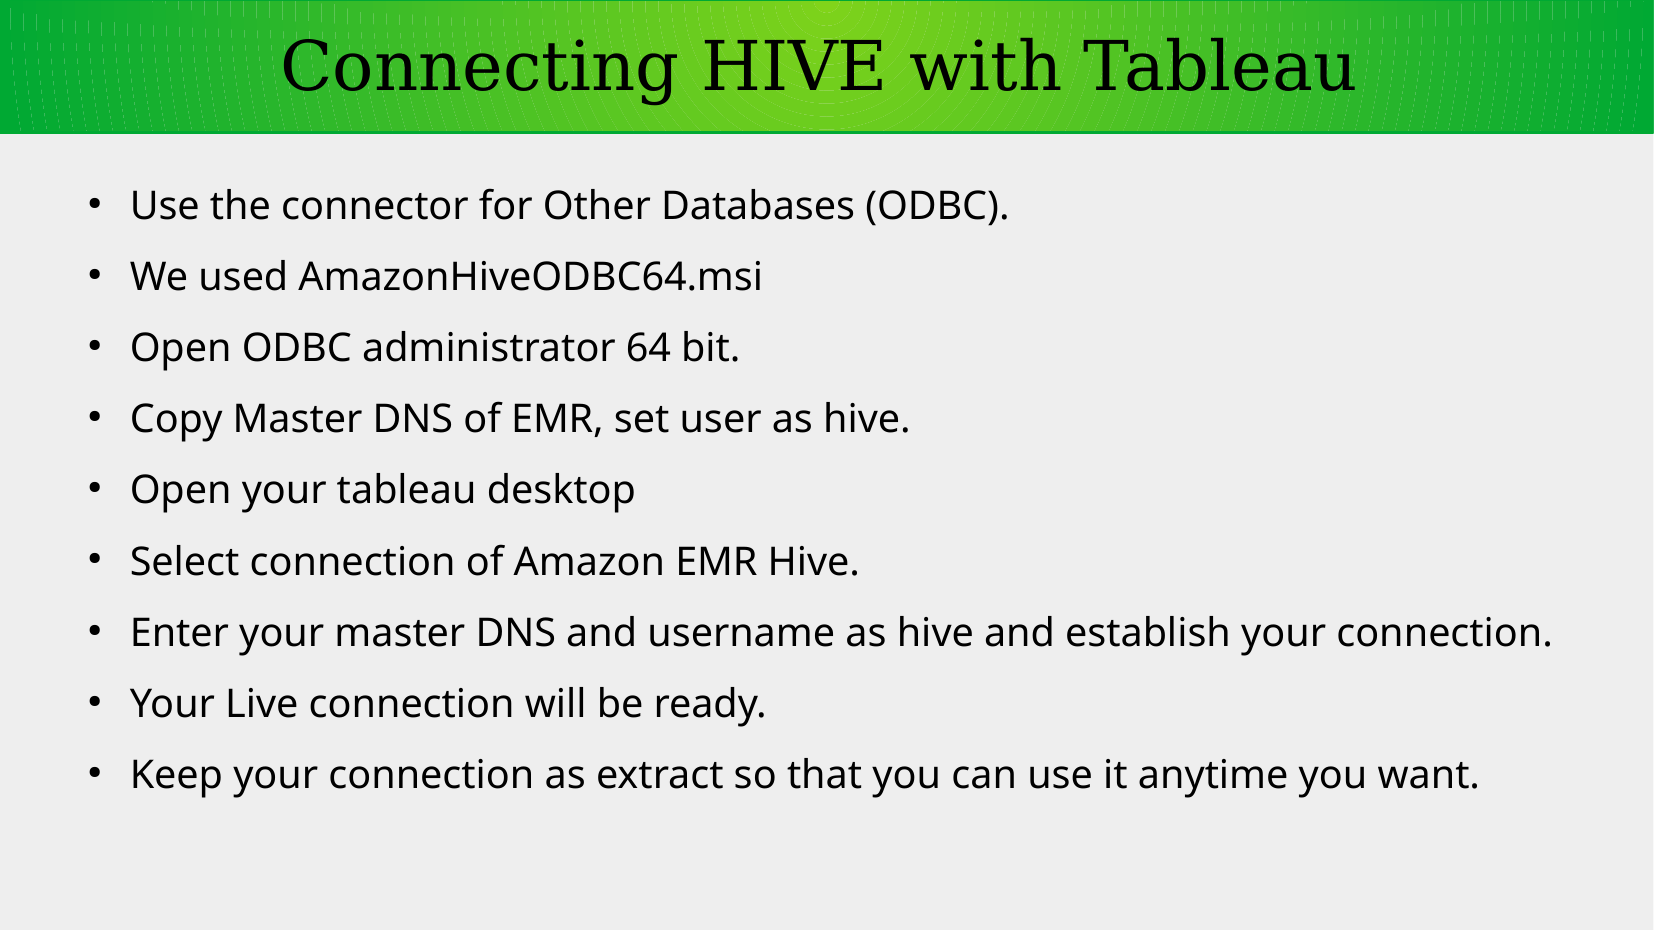

# Connecting HIVE with Tableau
Use the connector for Other Databases (ODBC).
We used AmazonHiveODBC64.msi
Open ODBC administrator 64 bit.
Copy Master DNS of EMR, set user as hive.
Open your tableau desktop
Select connection of Amazon EMR Hive.
Enter your master DNS and username as hive and establish your connection.
Your Live connection will be ready.
Keep your connection as extract so that you can use it anytime you want.